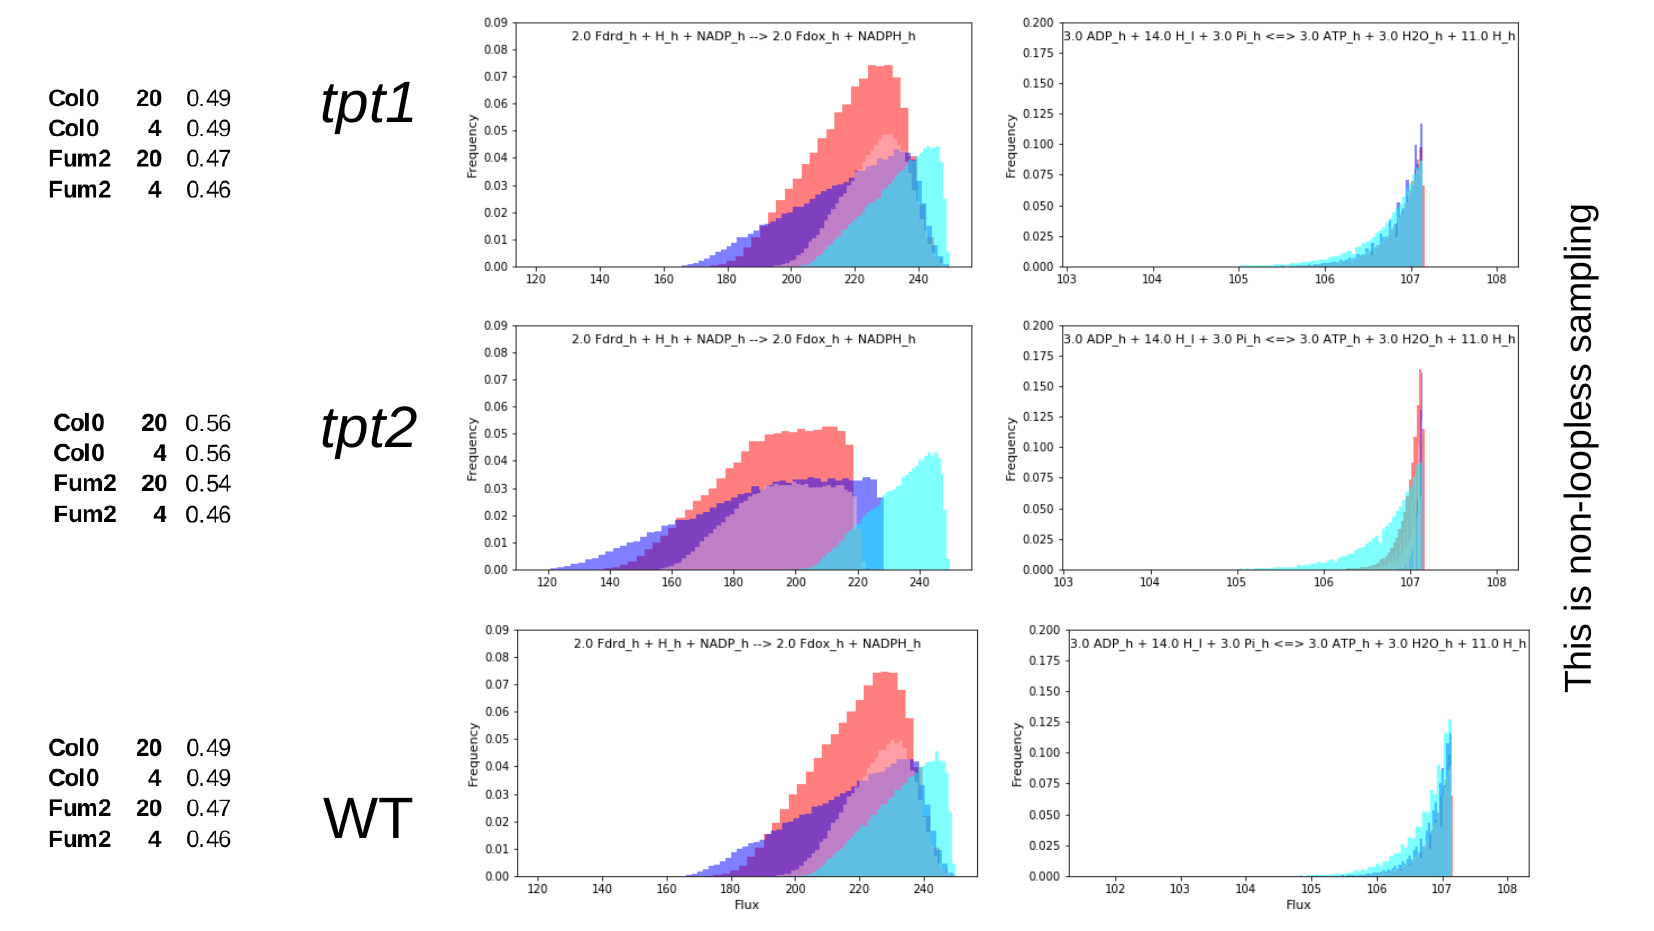

# tpt1
tpt2
WT
This is non-loopless sampling